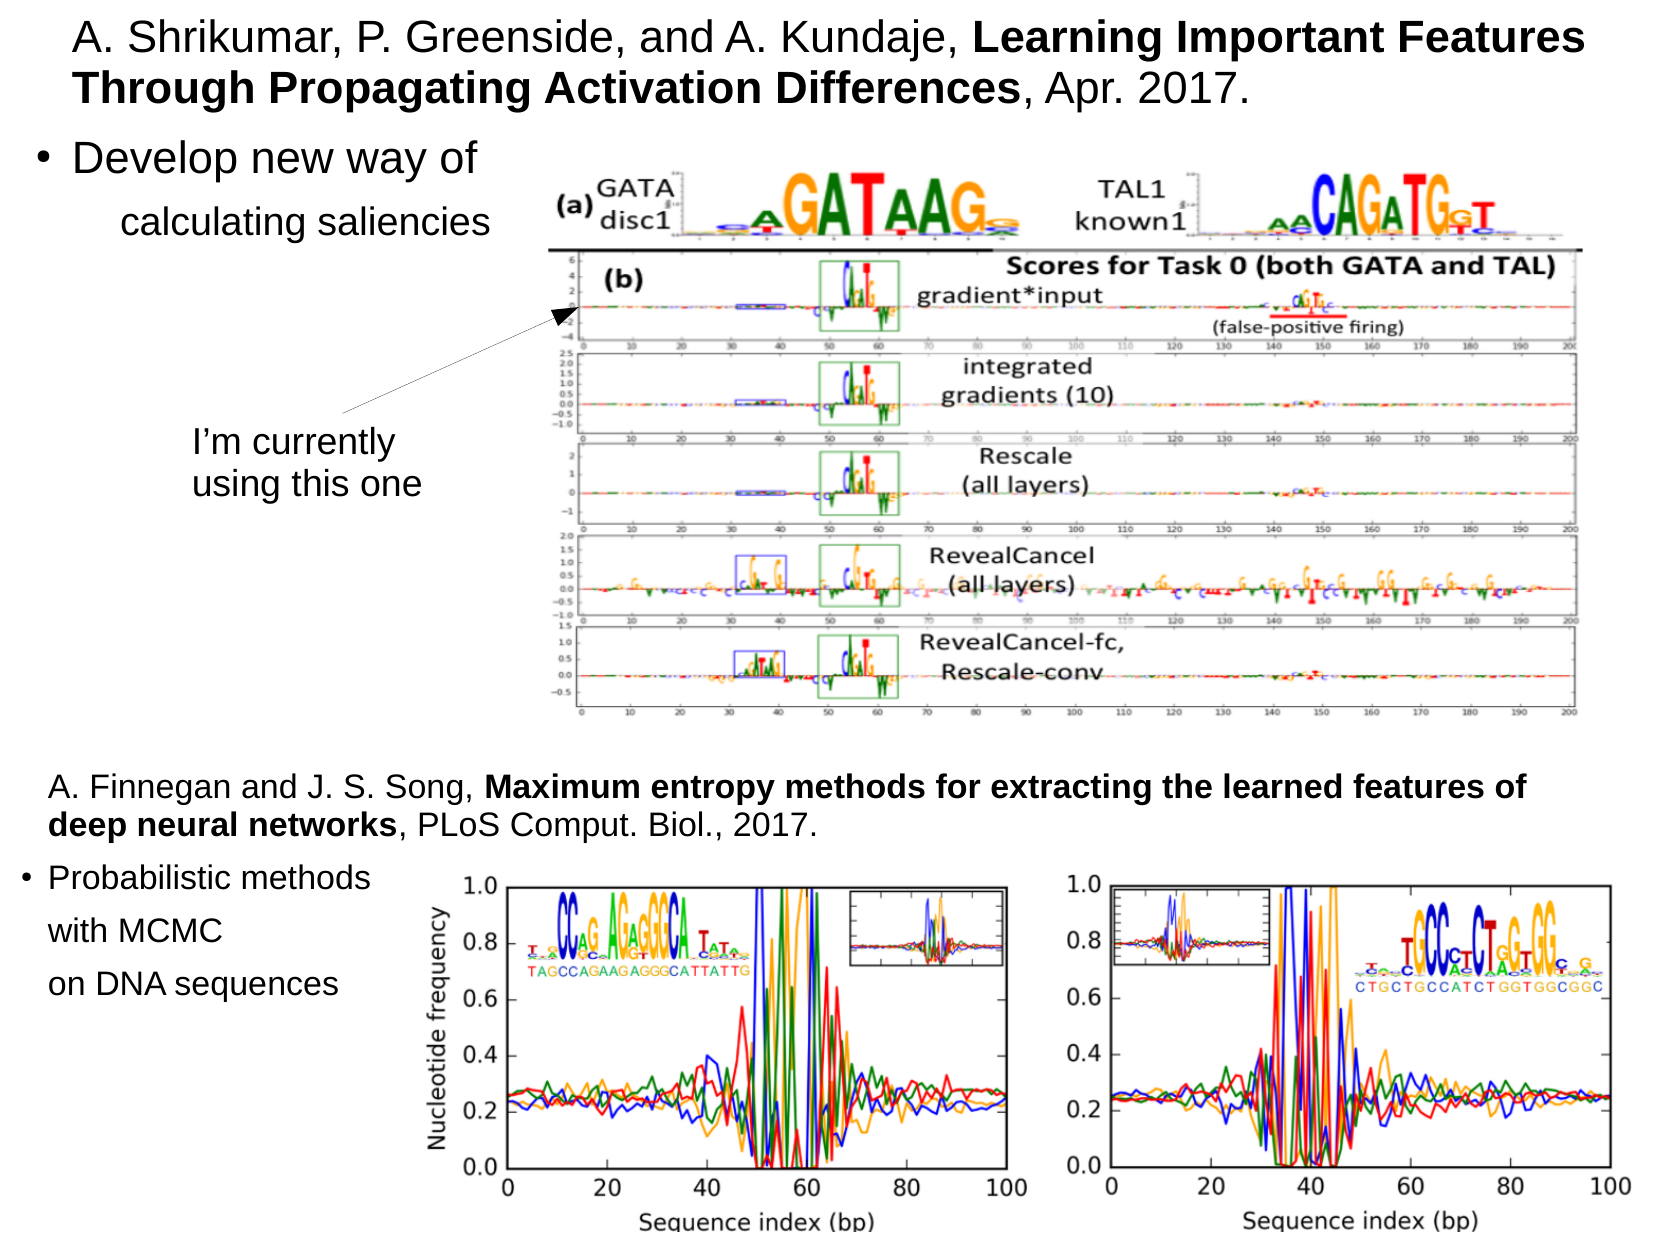

A. Shrikumar, P. Greenside, and A. Kundaje, Learning Important Features Through Propagating Activation Differences, Apr. 2017.
Develop new way of
calculating saliencies
I’m currently
using this one
# A. Finnegan and J. S. Song, Maximum entropy methods for extracting the learned features of deep neural networks, PLoS Comput. Biol., 2017.
Probabilistic methods
with MCMC
on DNA sequences